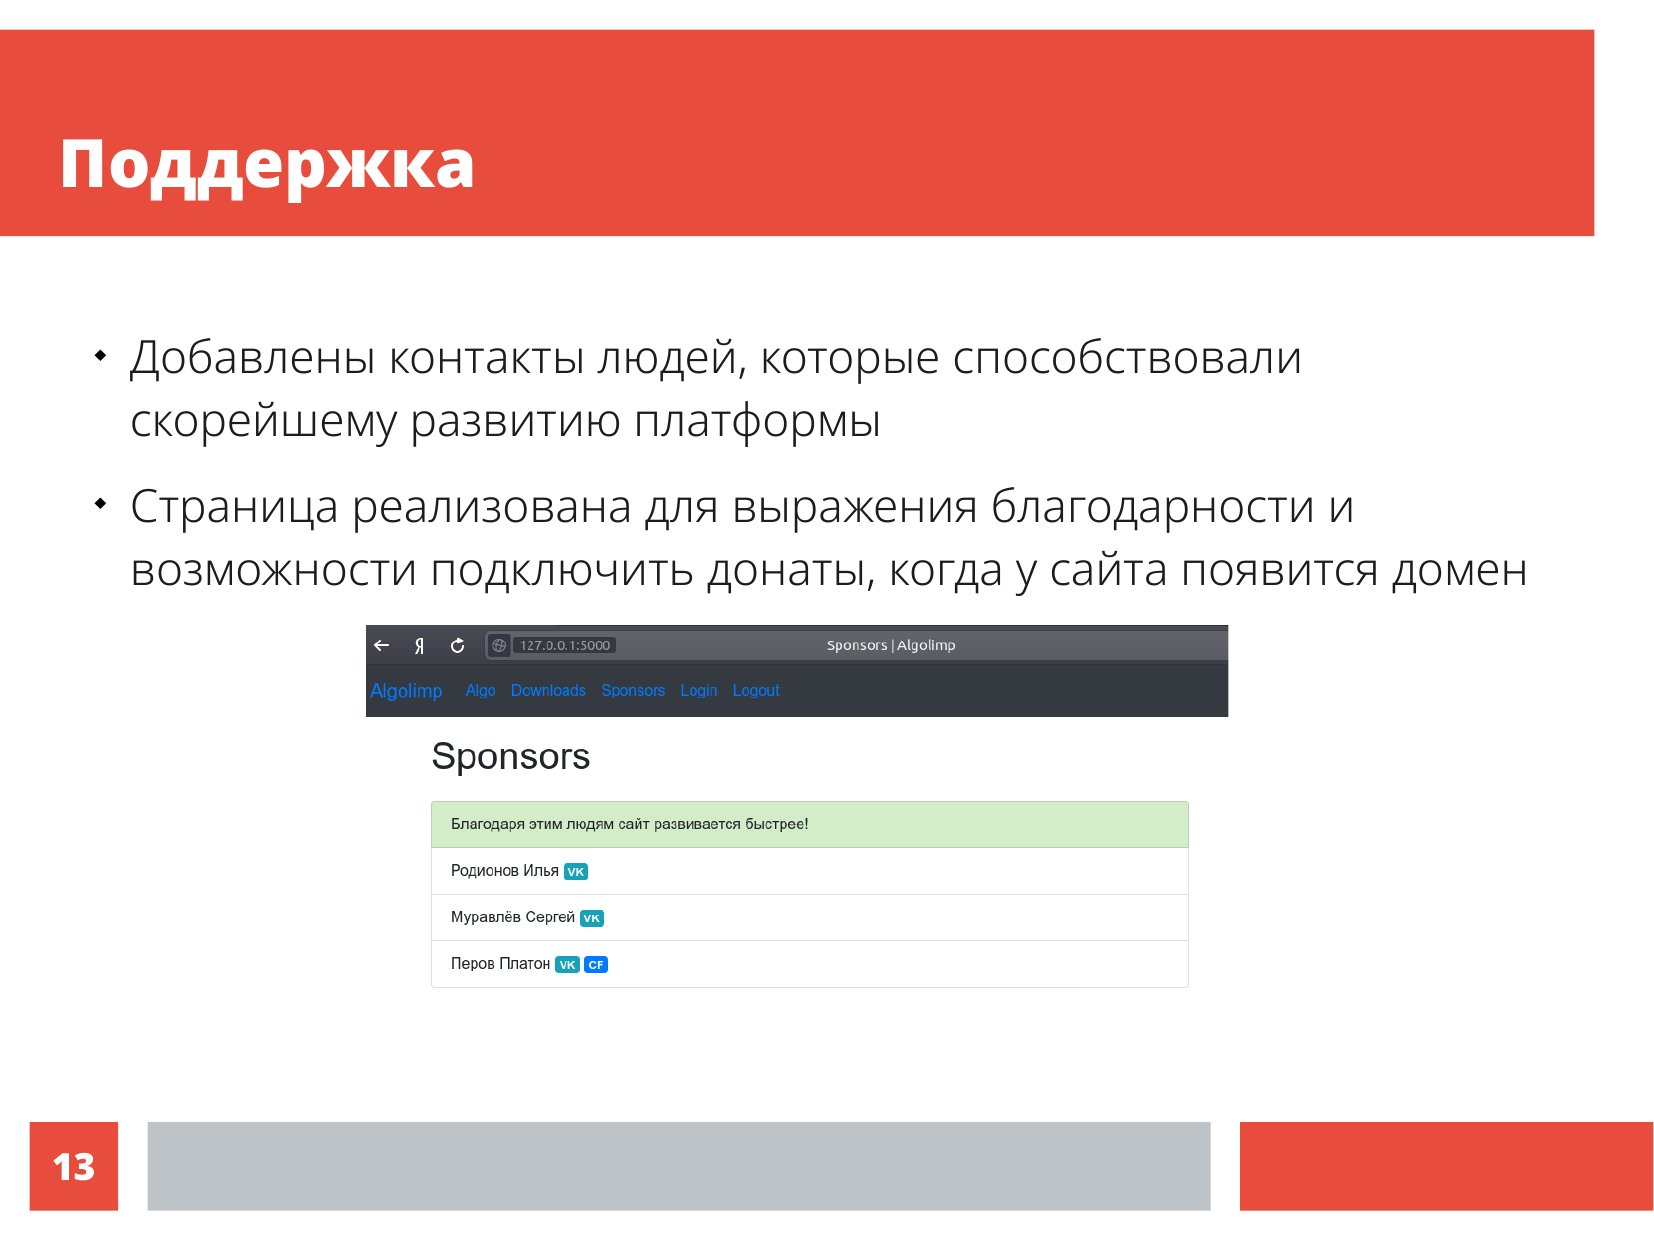

# Поддержка
Добавлены контакты людей, которые способствовали скорейшему развитию платформы
Страница реализована для выражения благодарности и возможности подключить донаты, когда у сайта появится домен
13